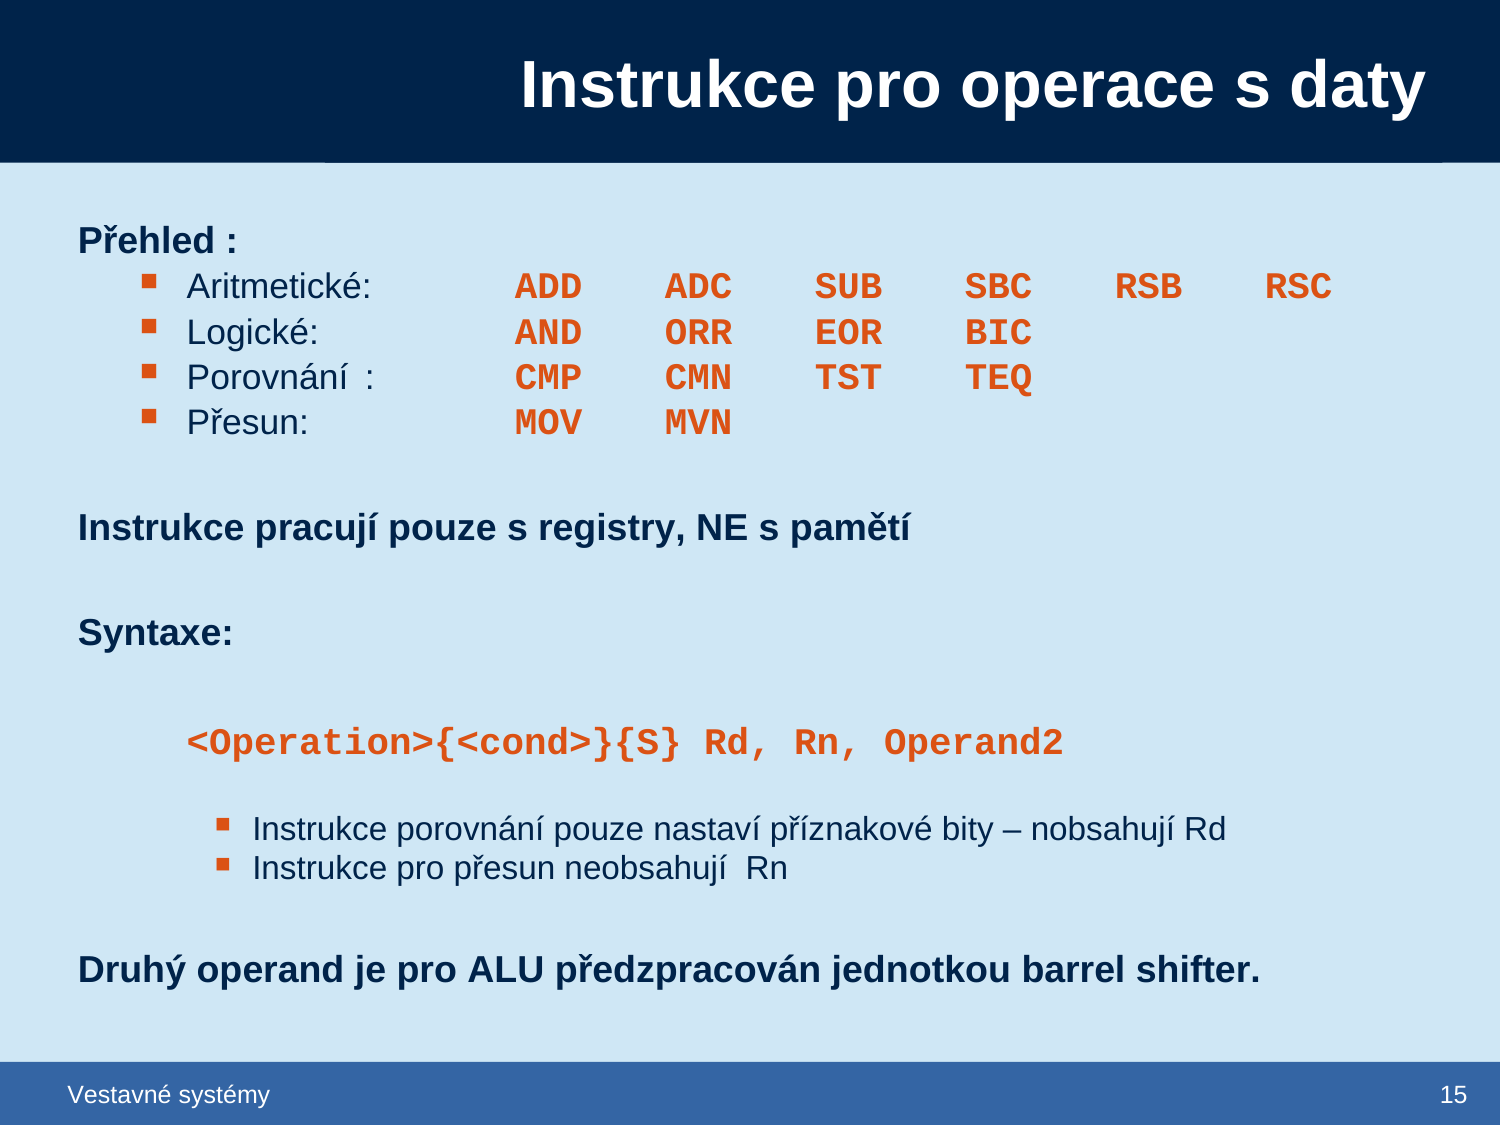

# Instrukce pro operace s daty
Přehled :
Aritmetické:	ADD	ADC	SUB	SBC	RSB	RSC
Logické:		AND	ORR	EOR	BIC
Porovnání	:	CMP	CMN	TST	TEQ
Přesun:		MOV	MVN
Instrukce pracují pouze s registry, NE s pamětí
Syntaxe:
	<Operation>{<cond>}{S} Rd, Rn, Operand2
Instrukce porovnání pouze nastaví příznakové bity – nobsahují Rd
Instrukce pro přesun neobsahují Rn
Druhý operand je pro ALU předzpracován jednotkou barrel shifter.